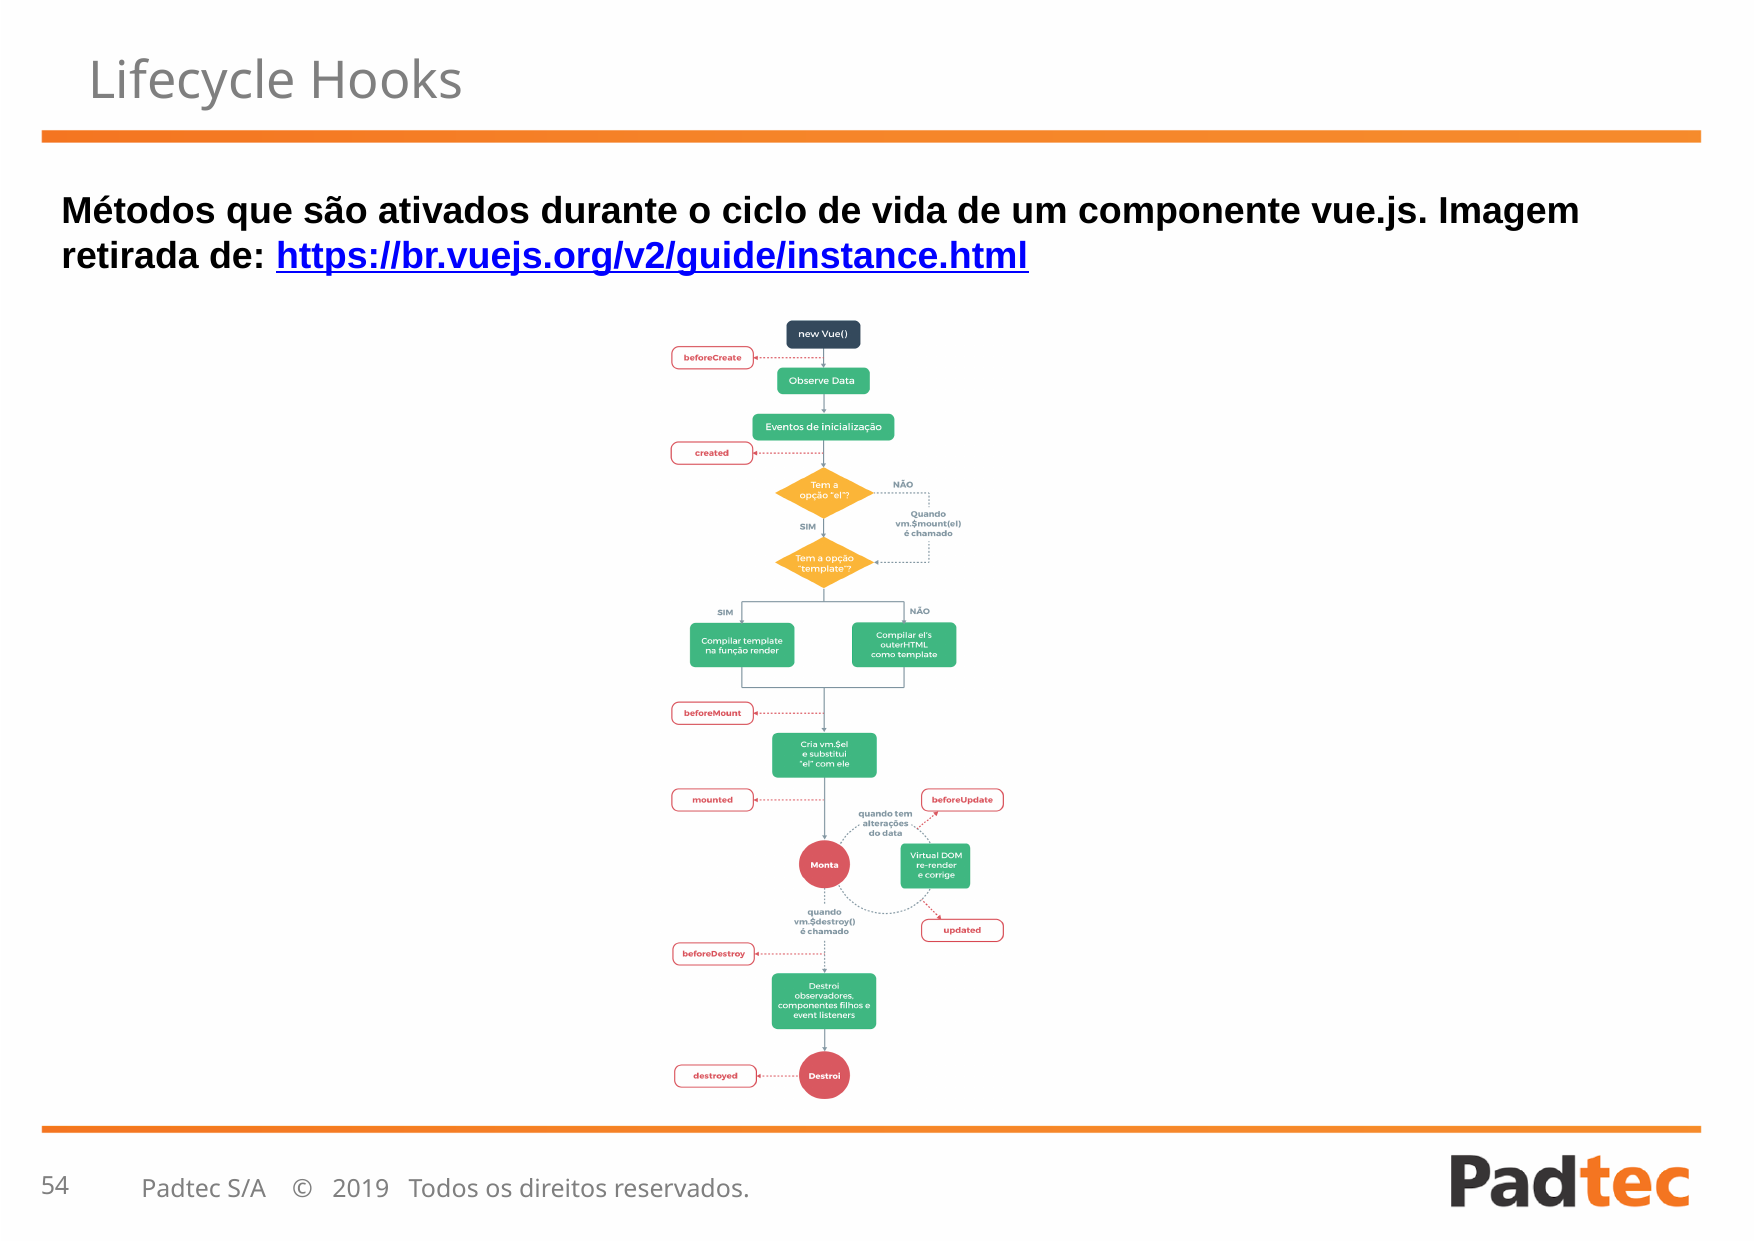

# Lifecycle Hooks
Métodos que são ativados durante o ciclo de vida de um componente vue.js. Imagem retirada de: https://br.vuejs.org/v2/guide/instance.html